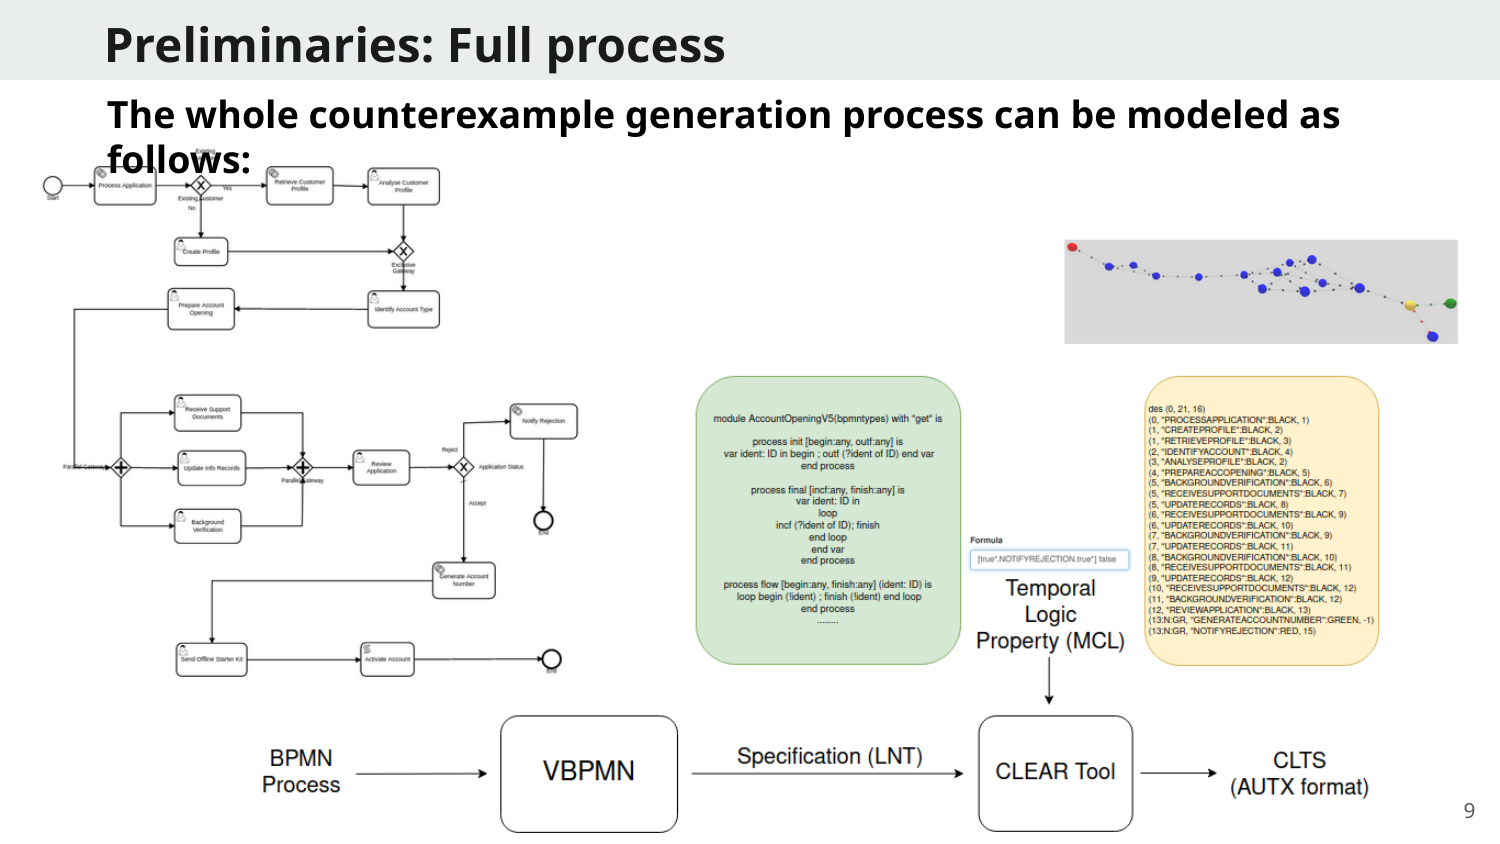

# Preliminaries: Full process
The whole counterexample generation process can be modeled as follows: